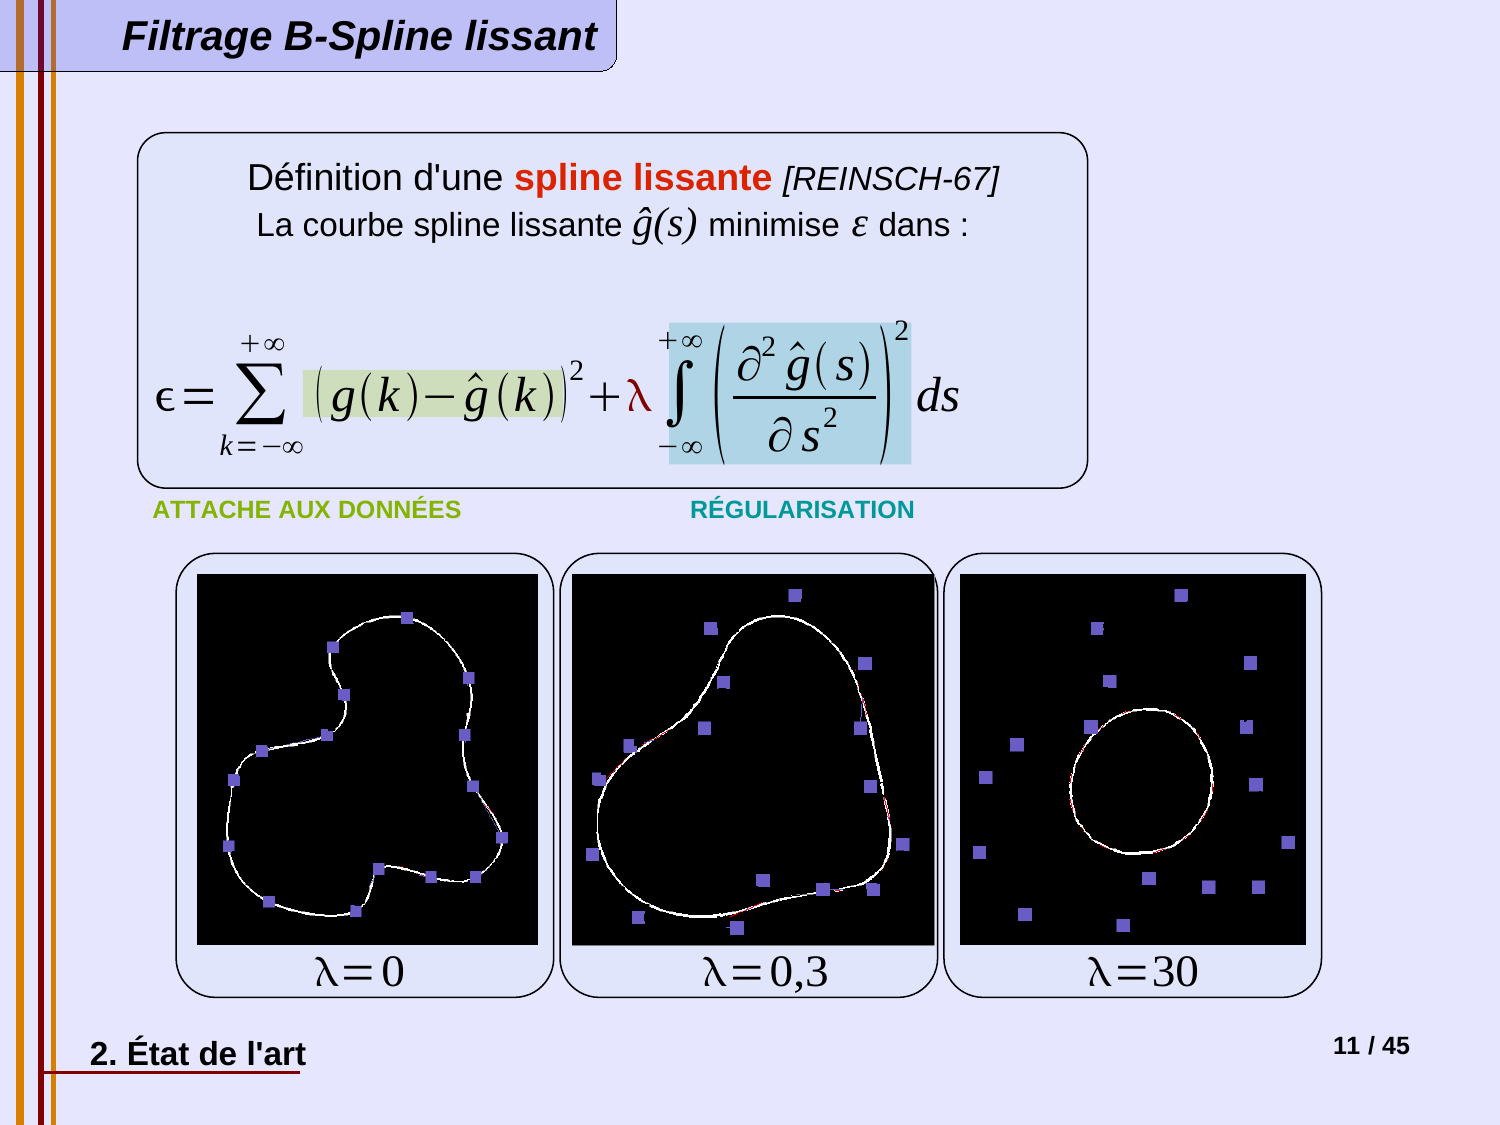

Filtrage B-Spline lissant
Définition d'une spline lissante [REINSCH-67]
 La courbe spline lissante ĝ(s) minimise ε dans :
ATTACHE AUX DONNÉES
RÉGULARISATION
11
# 2. État de l'art